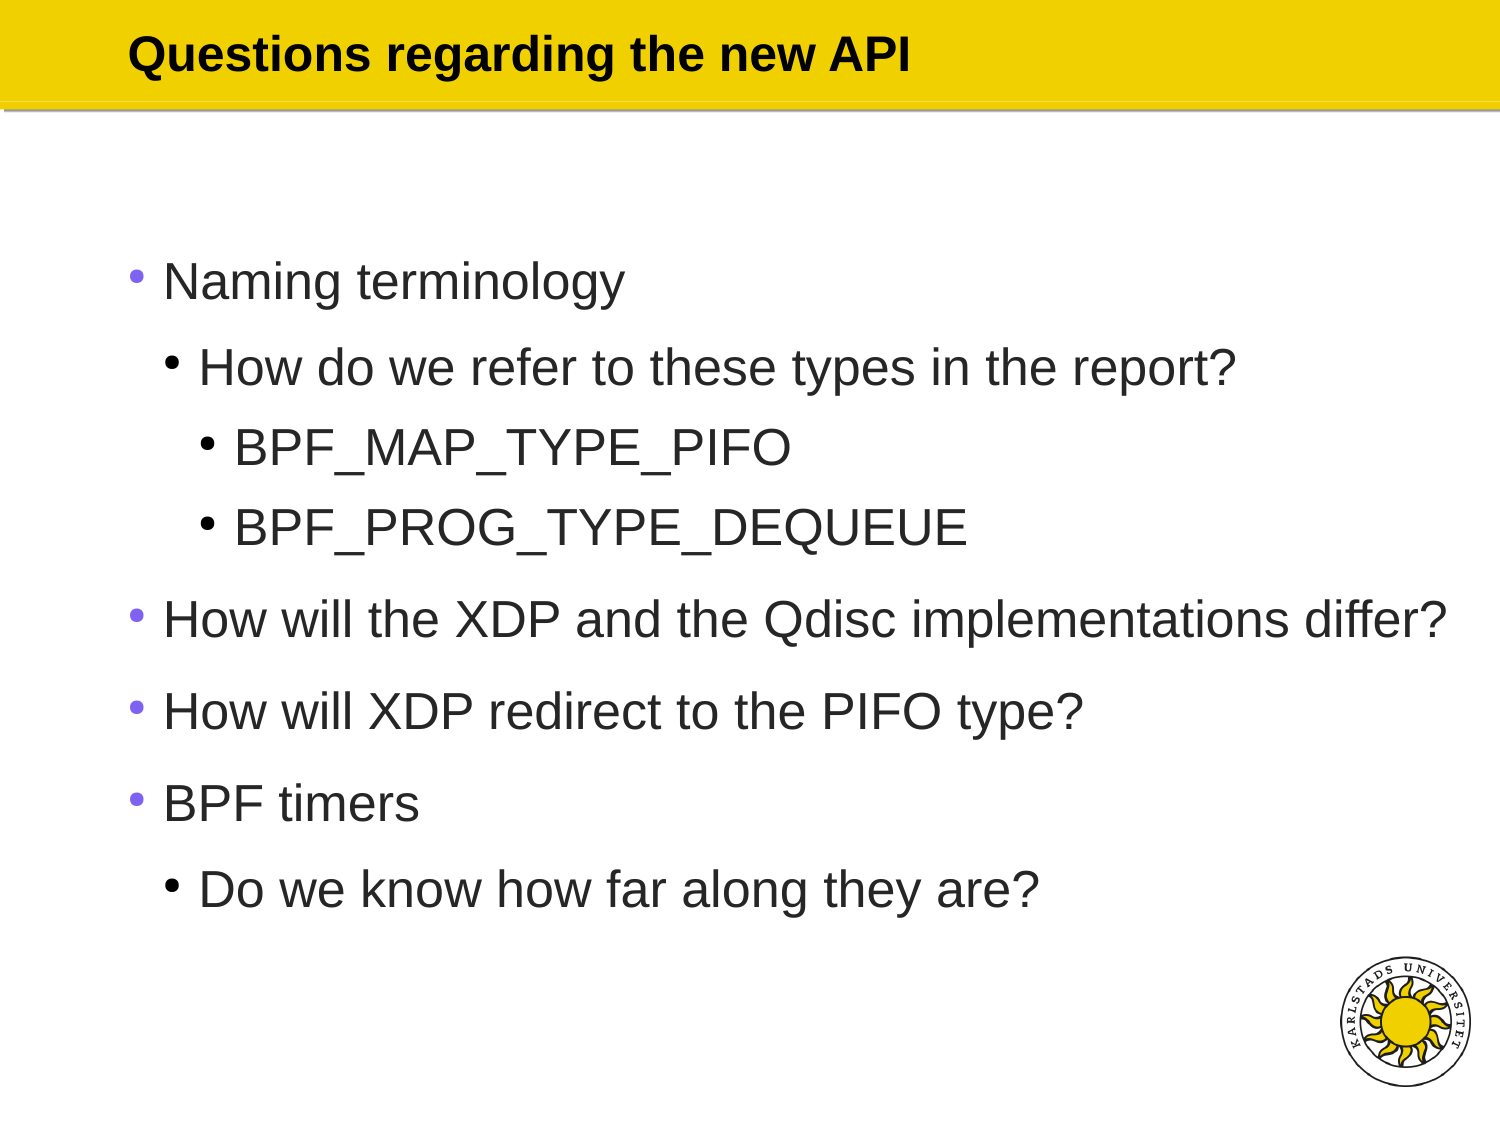

# Questions regarding the new API
Naming terminology
How do we refer to these types in the report?
BPF_MAP_TYPE_PIFO
BPF_PROG_TYPE_DEQUEUE
How will the XDP and the Qdisc implementations differ?
How will XDP redirect to the PIFO type?
BPF timers
Do we know how far along they are?